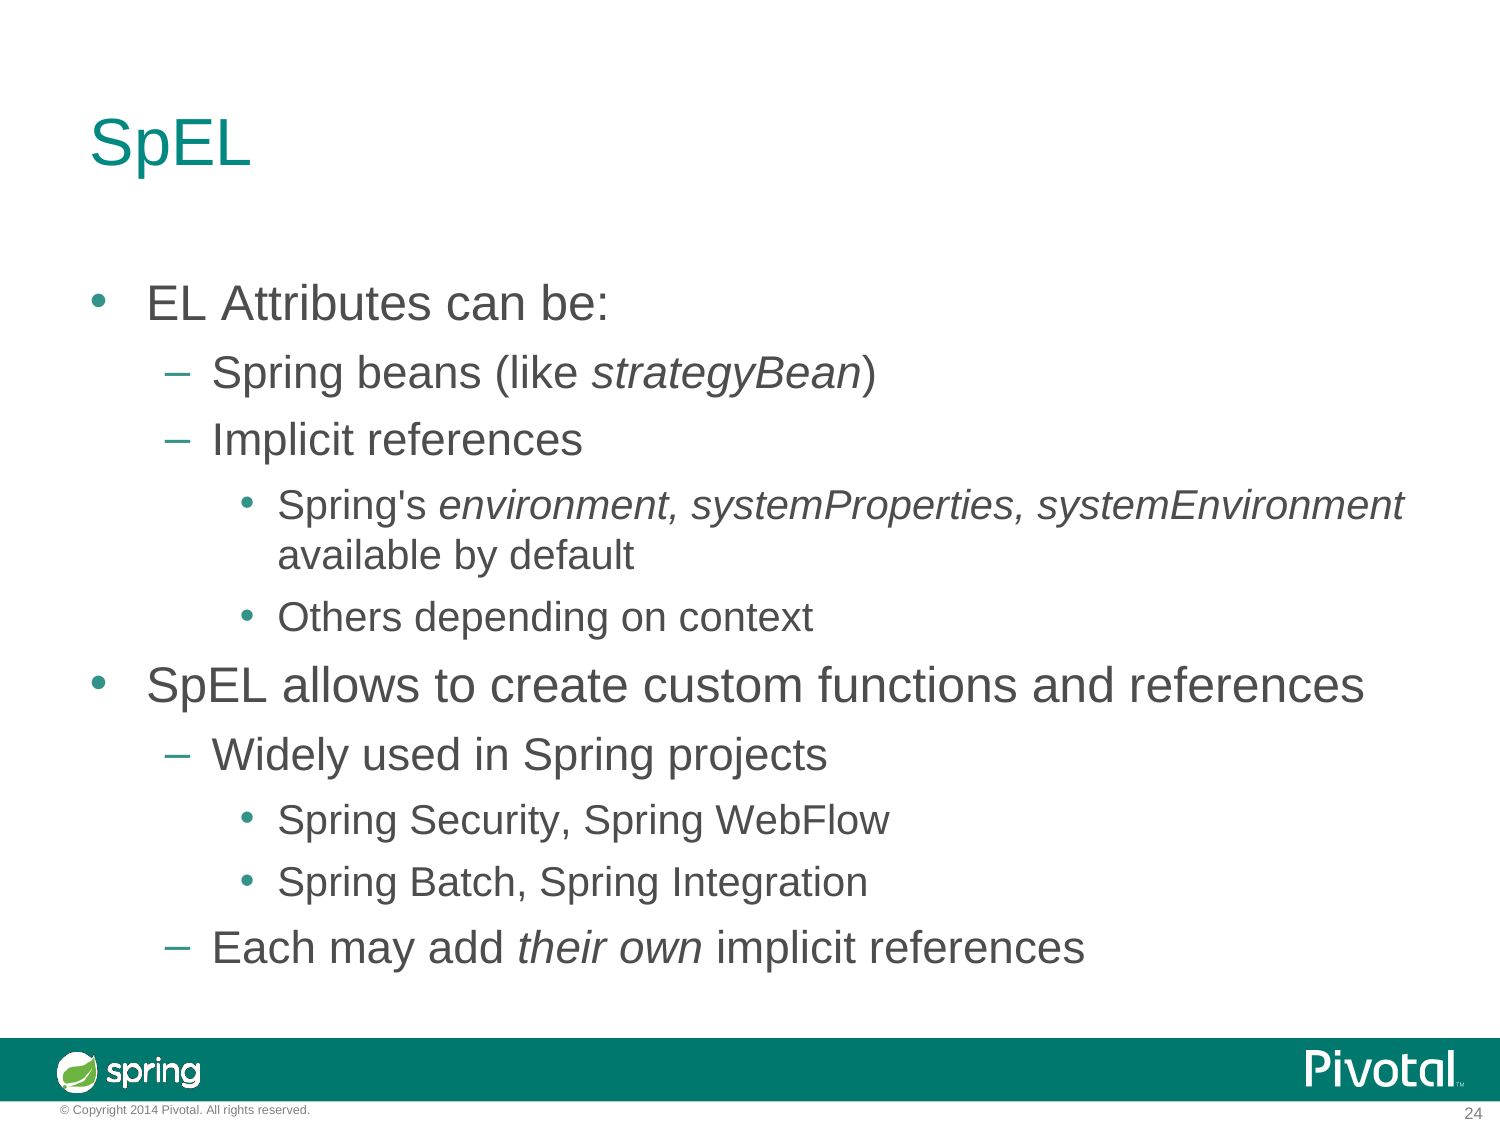

# SpEL
EL Attributes can be:
Spring beans (like strategyBean)
Implicit references
Spring's environment, systemProperties, systemEnvironment available by default
Others depending on context
SpEL allows to create custom functions and references
Widely used in Spring projects
Spring Security, Spring WebFlow
Spring Batch, Spring Integration
Each may add their own implicit references